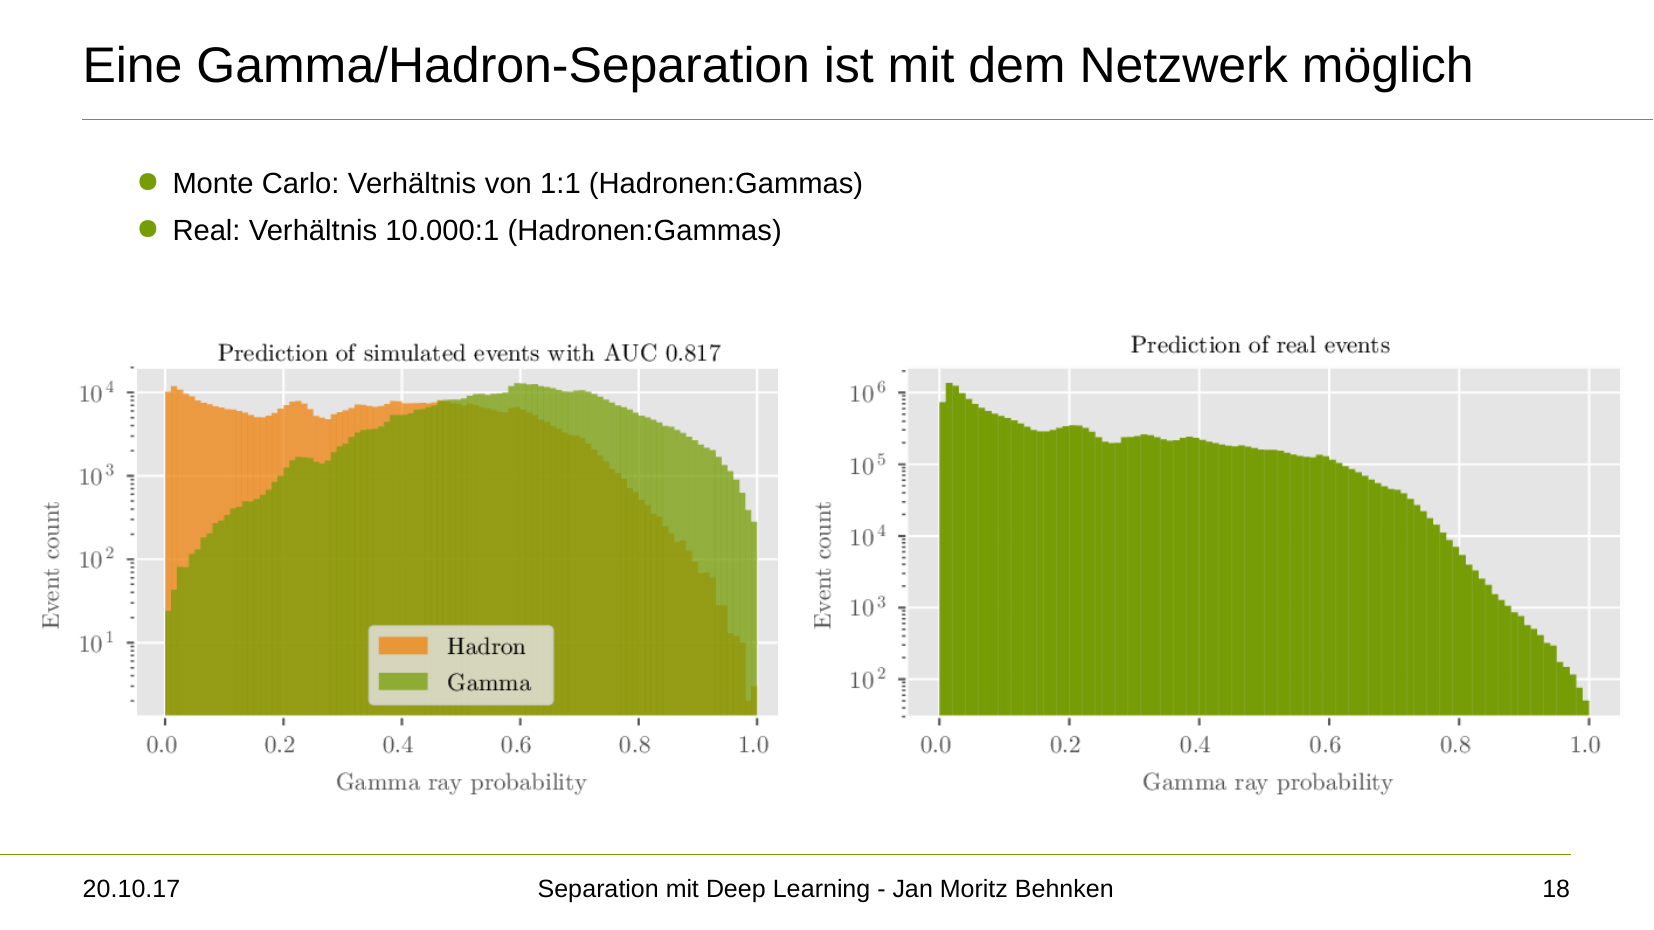

# Eine Gamma/Hadron-Separation ist mit dem Netzwerk möglich
Monte Carlo: Verhältnis von 1:1 (Hadronen:Gammas)
Real: Verhältnis 10.000:1 (Hadronen:Gammas)
20.10.17
Separation mit Deep Learning - Jan Moritz Behnken
18